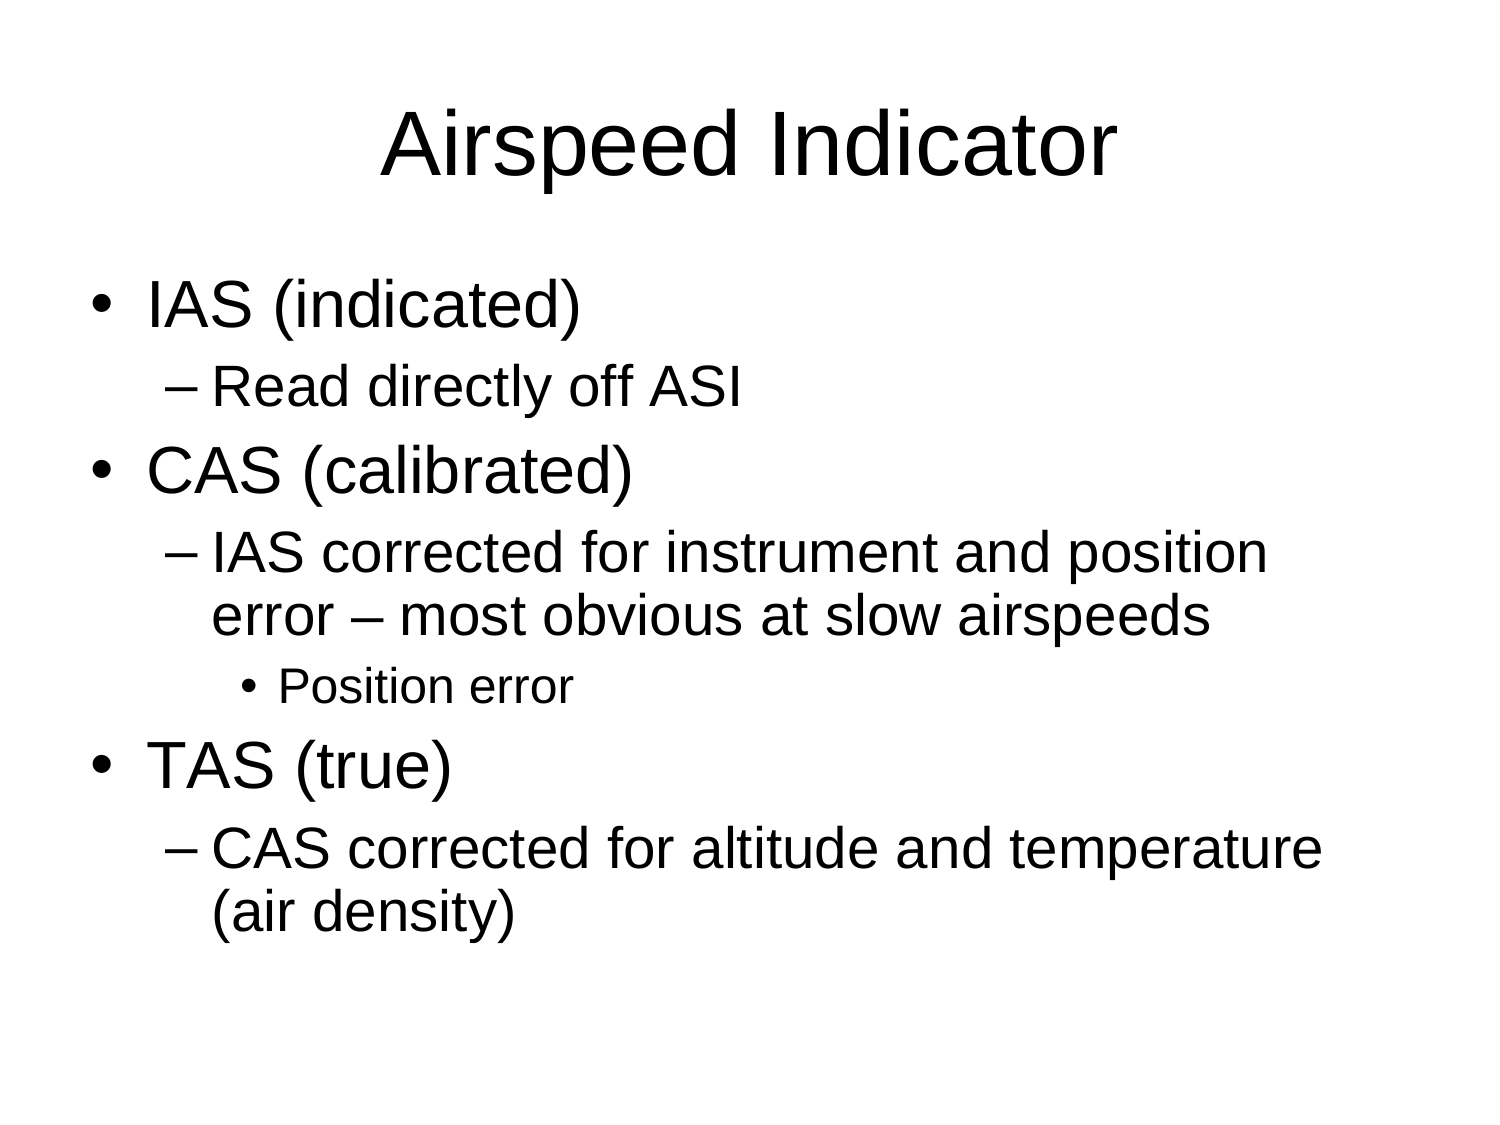

# Airspeed Indicator
IAS (indicated)
Read directly off ASI
CAS (calibrated)
IAS corrected for instrument and position error – most obvious at slow airspeeds
Position error
TAS (true)
CAS corrected for altitude and temperature (air density)